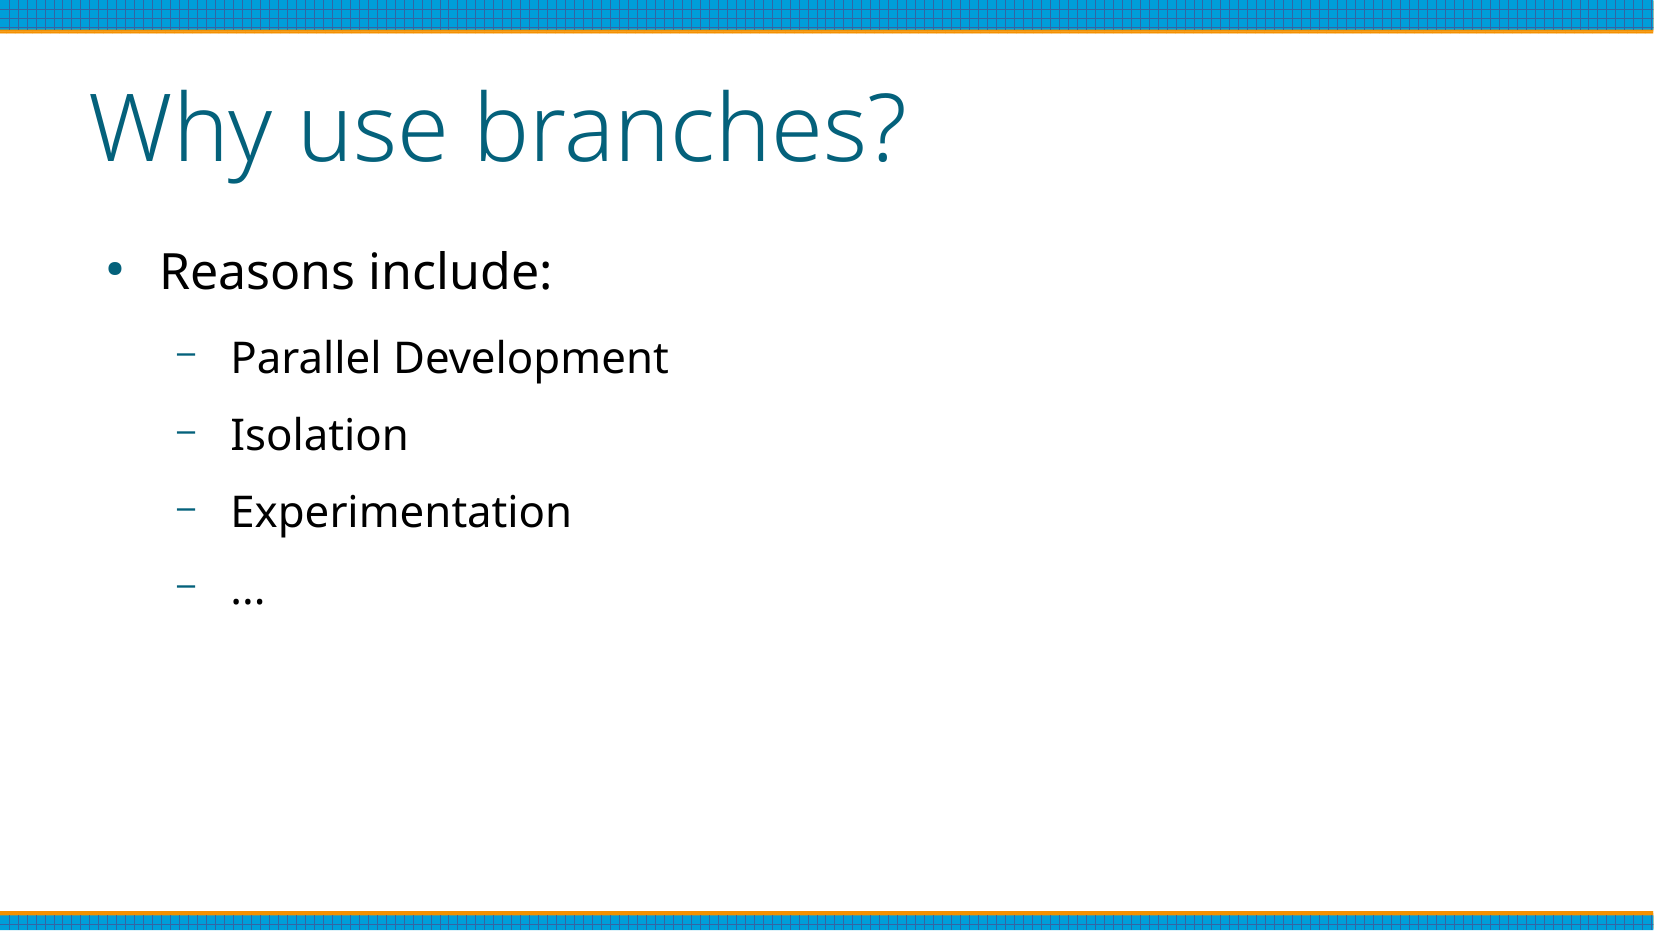

# Why use branches?
Reasons include:
Parallel Development
Isolation
Experimentation
...